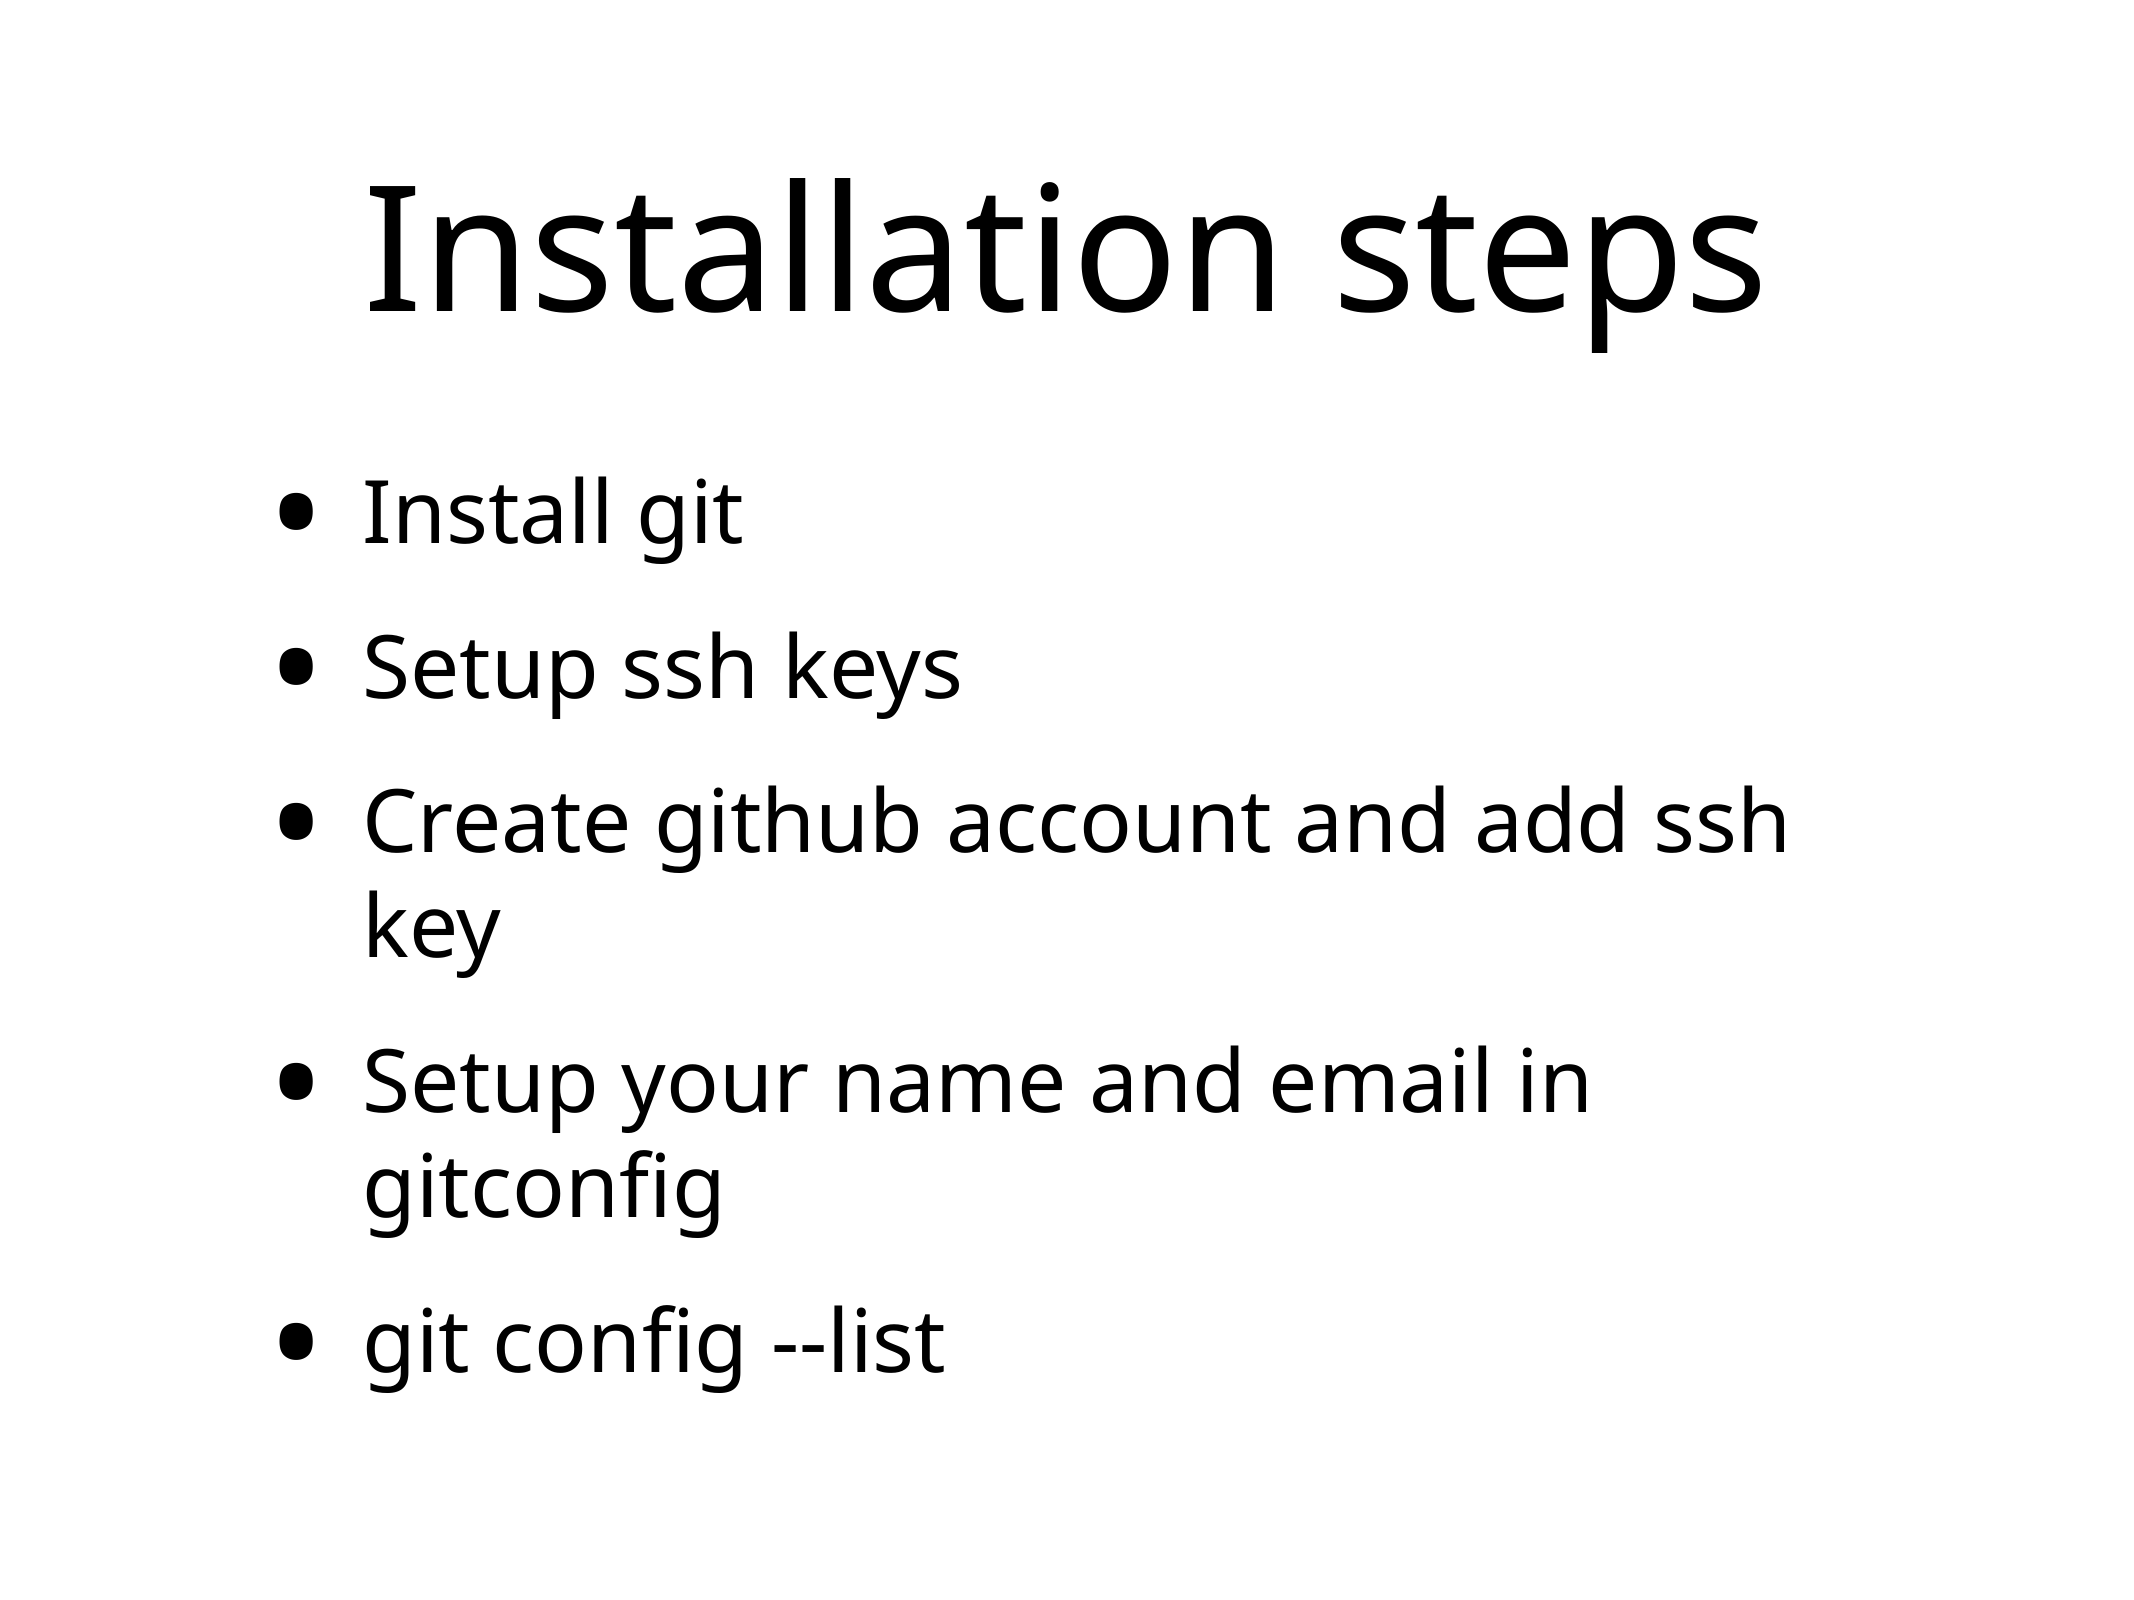

# Installation steps
Install git
Setup ssh keys
Create github account and add ssh key
Setup your name and email in gitconfig
git config --list